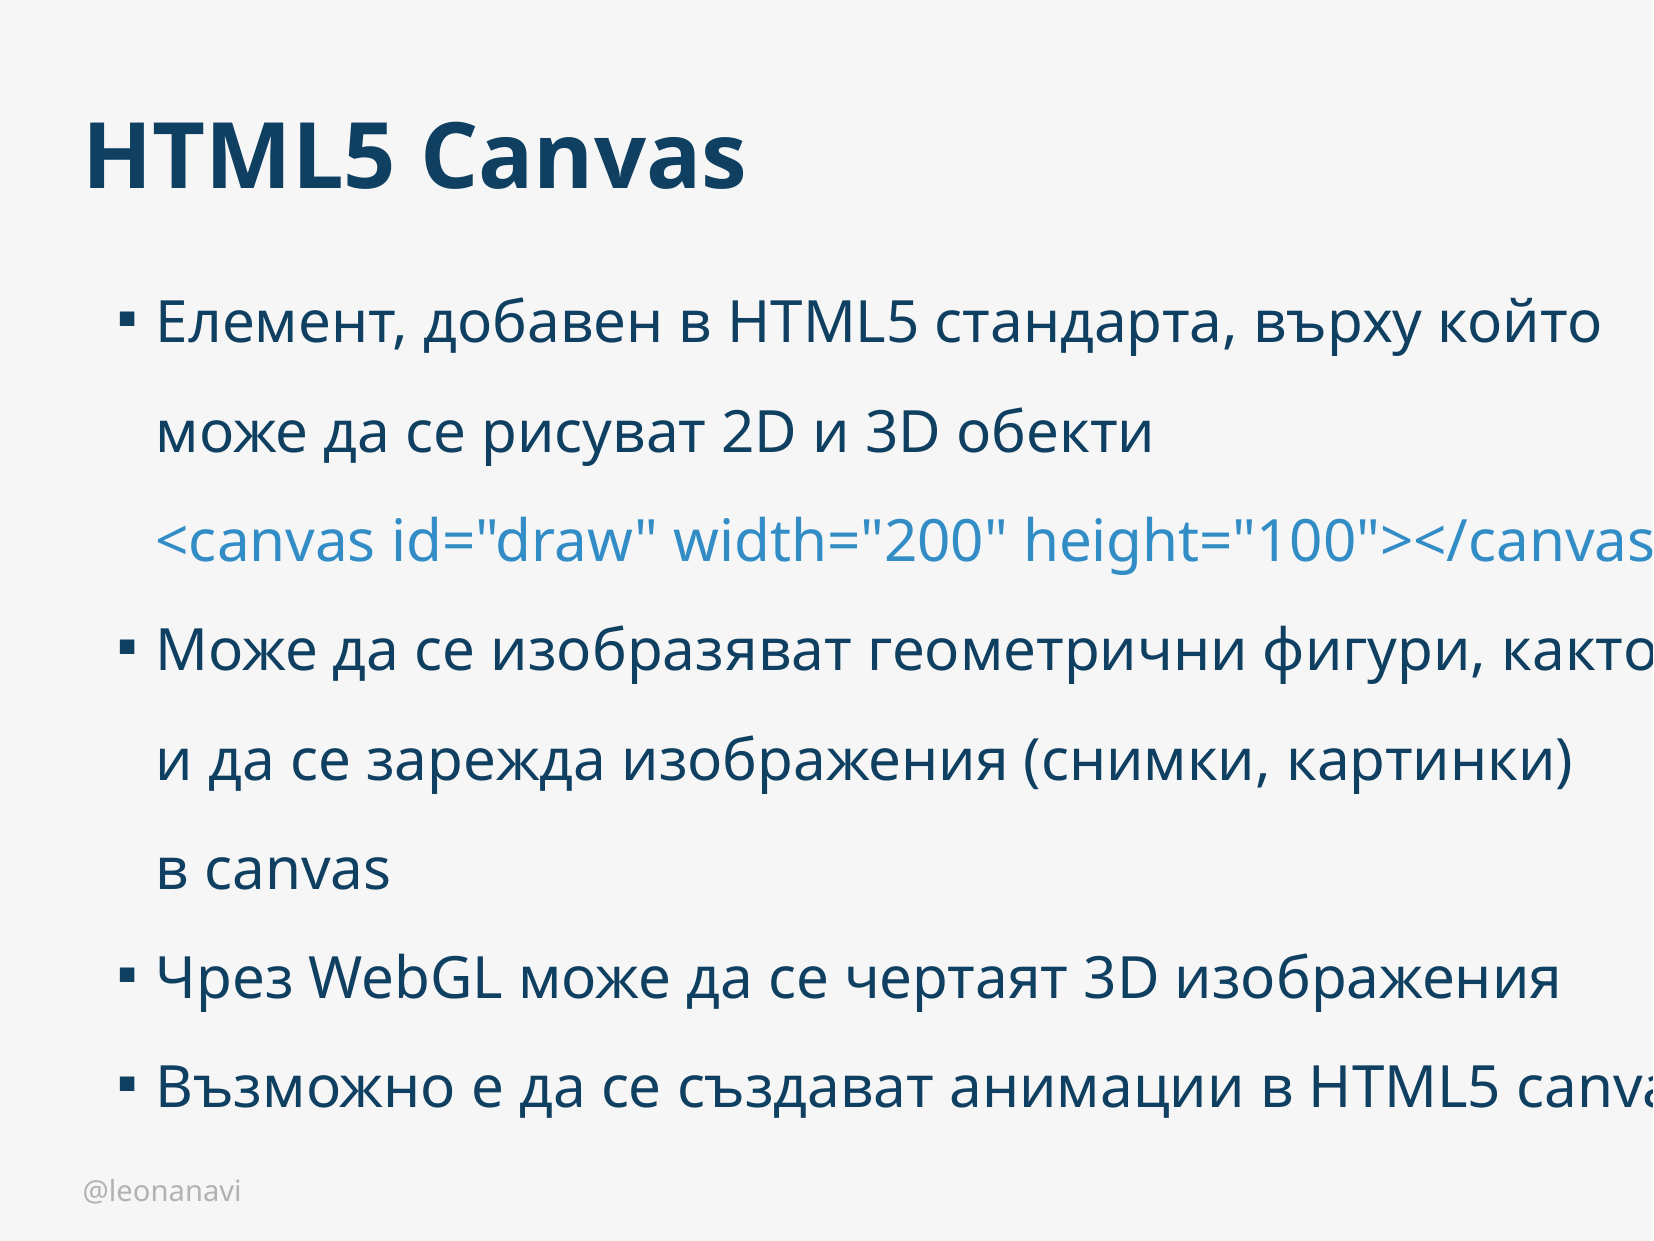

# HTML5 Canvas
Елемент, добавен в HTML5 стандарта, върху който
може да се рисуват 2D и 3D обекти
<canvas id="draw" width="200" height="100"></canvas>
Може да се изобразяват геометрични фигури, както
и да се зарежда изображения (снимки, картинки)
в canvas
Чрез WebGL може да се чертаят 3D изображения
Възможно е да се създават анимации в HTML5 canvas